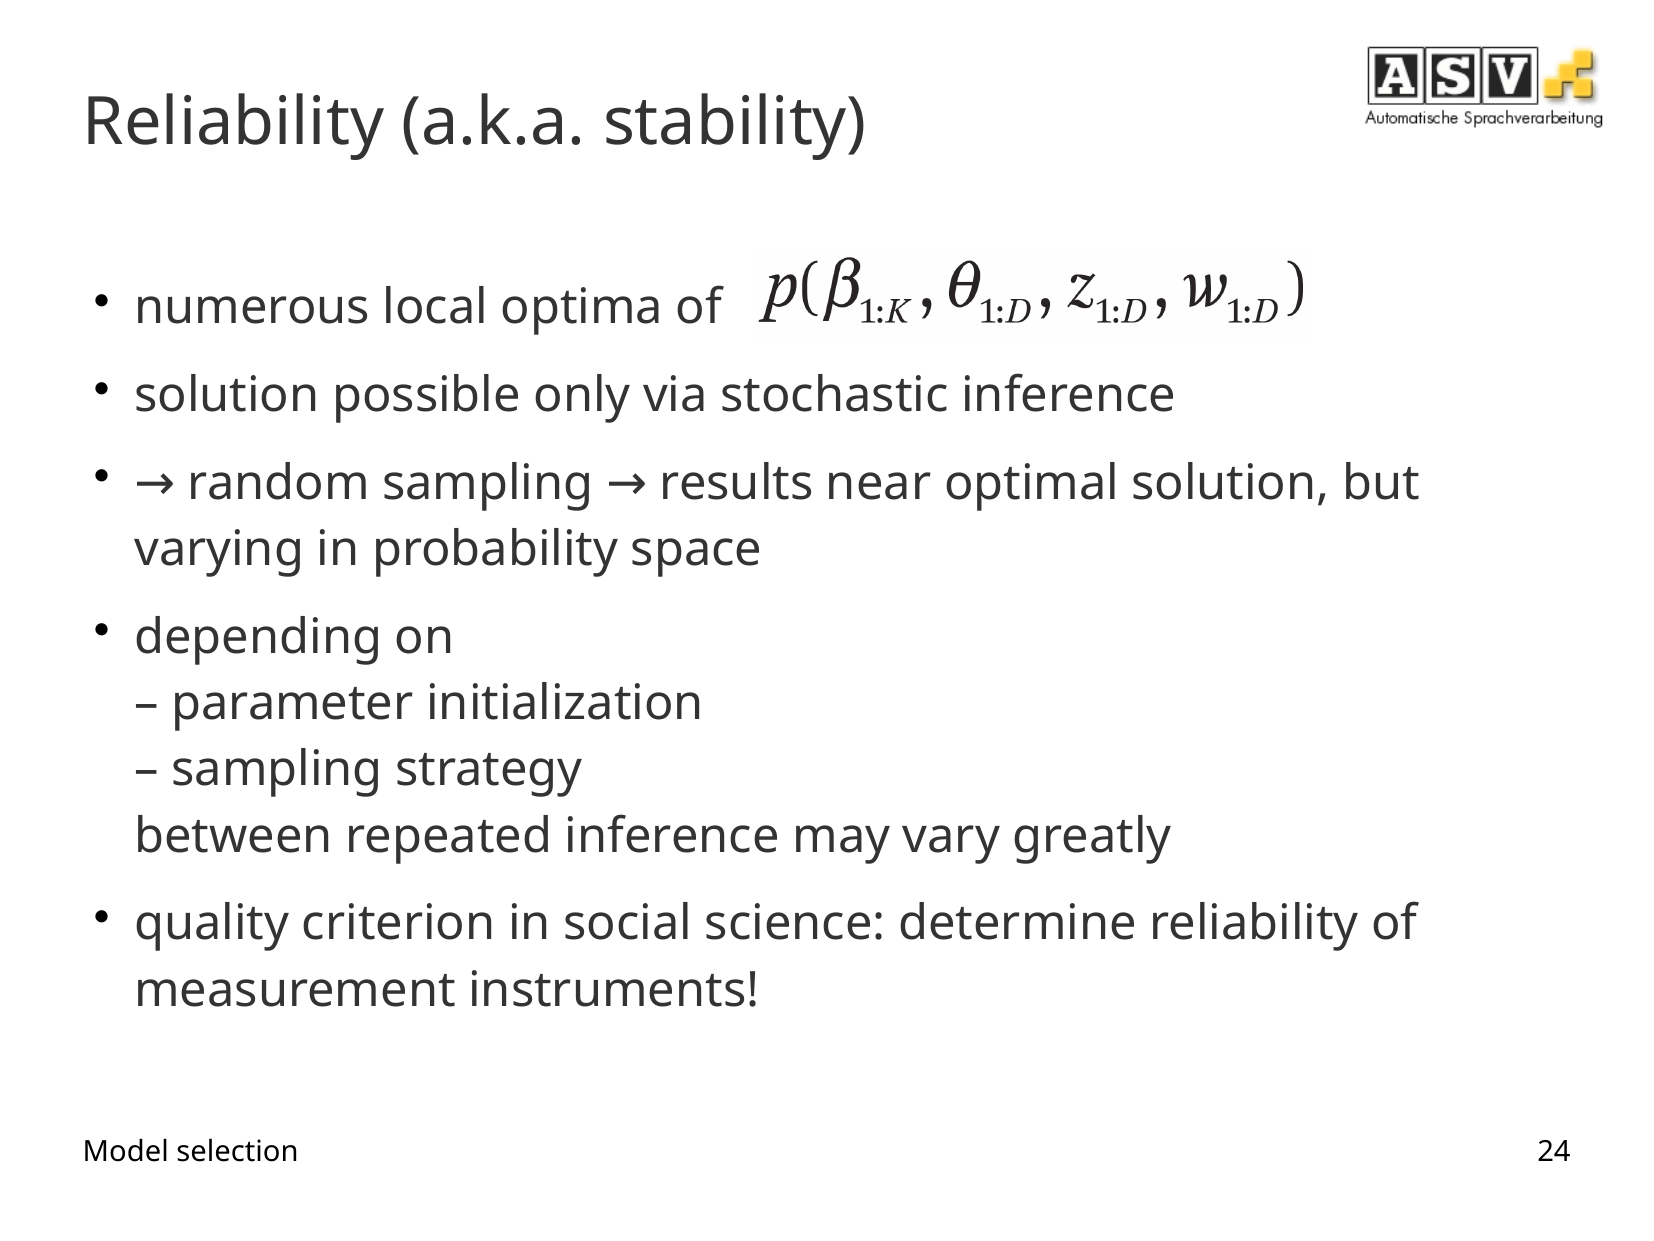

# Reliability (a.k.a. stability)
numerous local optima of
solution possible only via stochastic inference
→ random sampling → results near optimal solution, but varying in probability space
depending on
– parameter initialization
– sampling strategy
between repeated inference may vary greatly
quality criterion in social science: determine reliability of measurement instruments!
Model selection
24